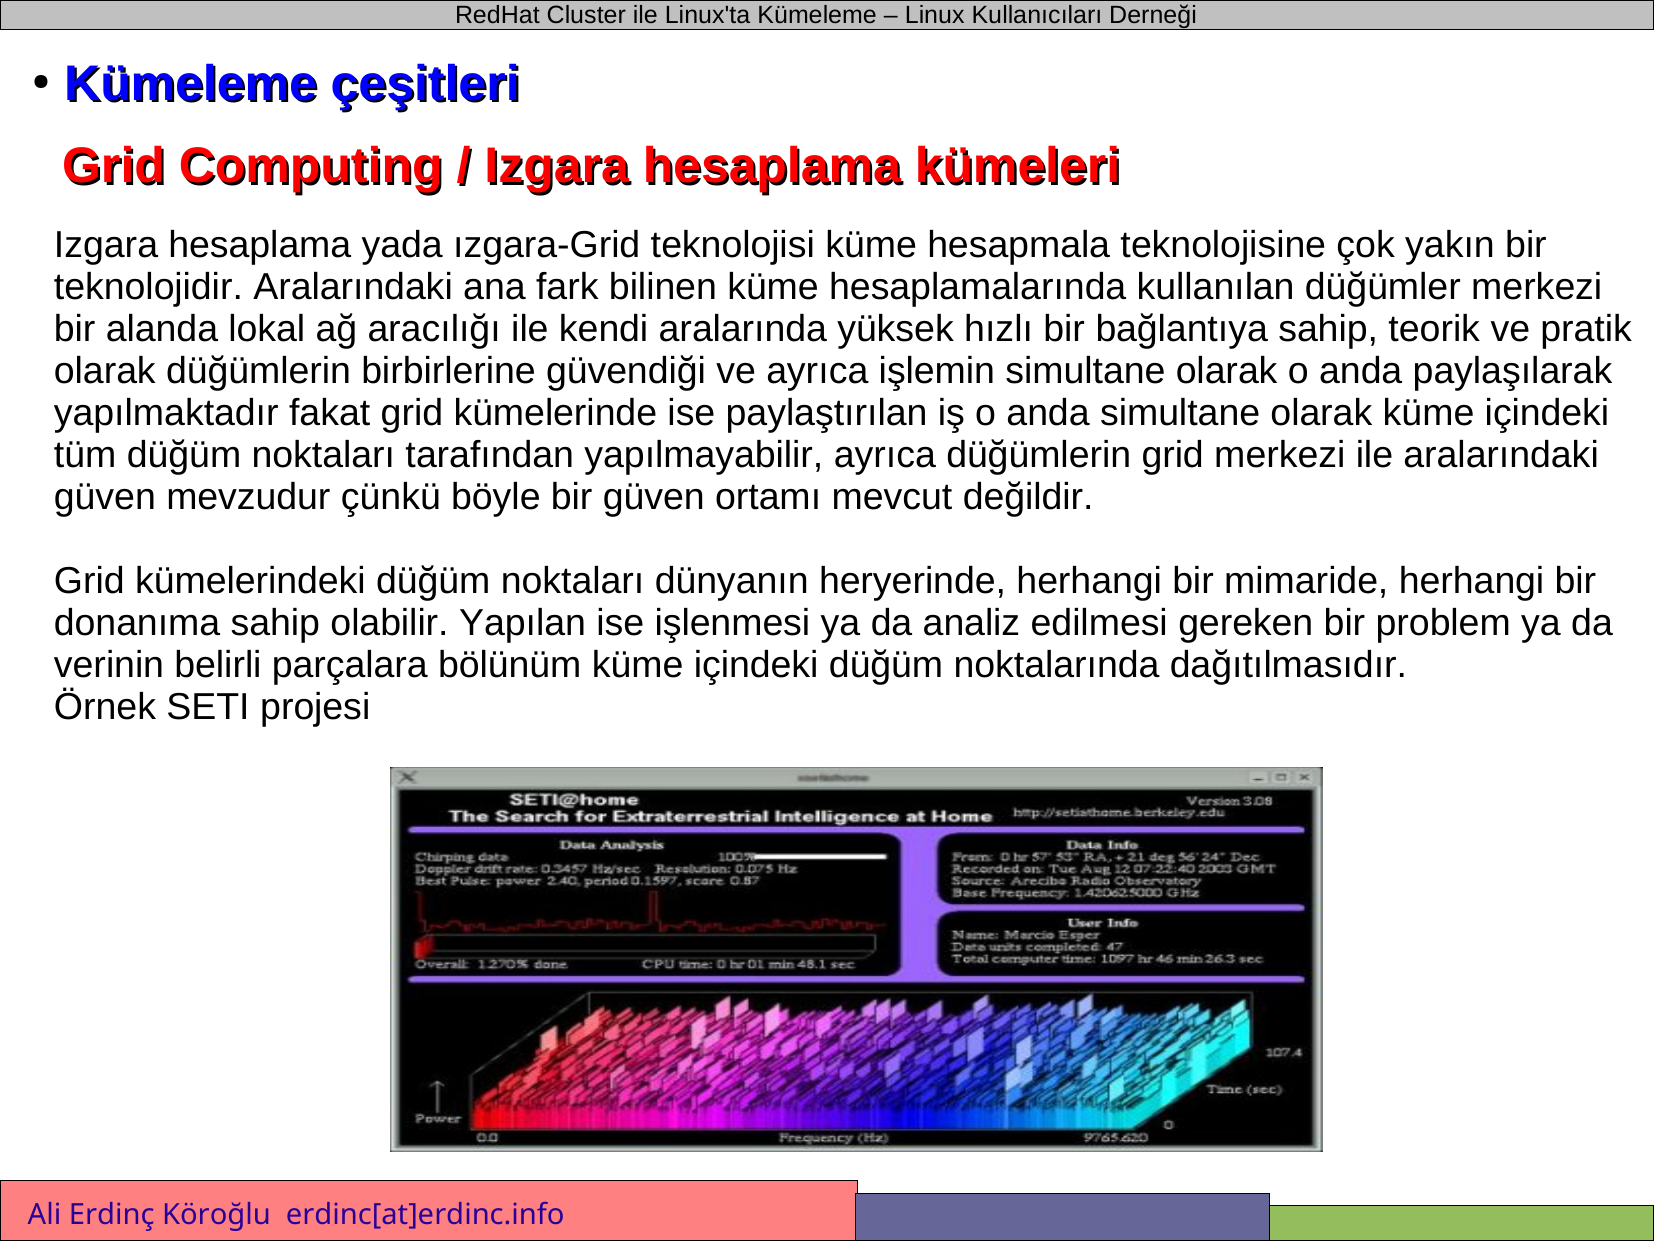

RedHat Cluster ile Linux'ta Kümeleme – Linux Kullanıcıları Derneği
 Kümeleme çeşitleri
Grid Computing / Izgara hesaplama kümeleri
Izgara hesaplama yada ızgara-Grid teknolojisi küme hesapmala teknolojisine çok yakın bir
teknolojidir. Aralarındaki ana fark bilinen küme hesaplamalarında kullanılan düğümler merkezi
bir alanda lokal ağ aracılığı ile kendi aralarında yüksek hızlı bir bağlantıya sahip, teorik ve pratik
olarak düğümlerin birbirlerine güvendiği ve ayrıca işlemin simultane olarak o anda paylaşılarak
yapılmaktadır fakat grid kümelerinde ise paylaştırılan iş o anda simultane olarak küme içindeki
tüm düğüm noktaları tarafından yapılmayabilir, ayrıca düğümlerin grid merkezi ile aralarındaki
güven mevzudur çünkü böyle bir güven ortamı mevcut değildir.
Grid kümelerindeki düğüm noktaları dünyanın heryerinde, herhangi bir mimaride, herhangi bir
donanıma sahip olabilir. Yapılan ise işlenmesi ya da analiz edilmesi gereken bir problem ya da
verinin belirli parçalara bölünüm küme içindeki düğüm noktalarında dağıtılmasıdır.
Örnek SETI projesi
Ali Erdinç Köroğlu erdinc[at]erdinc.info http://www.erdinc.info